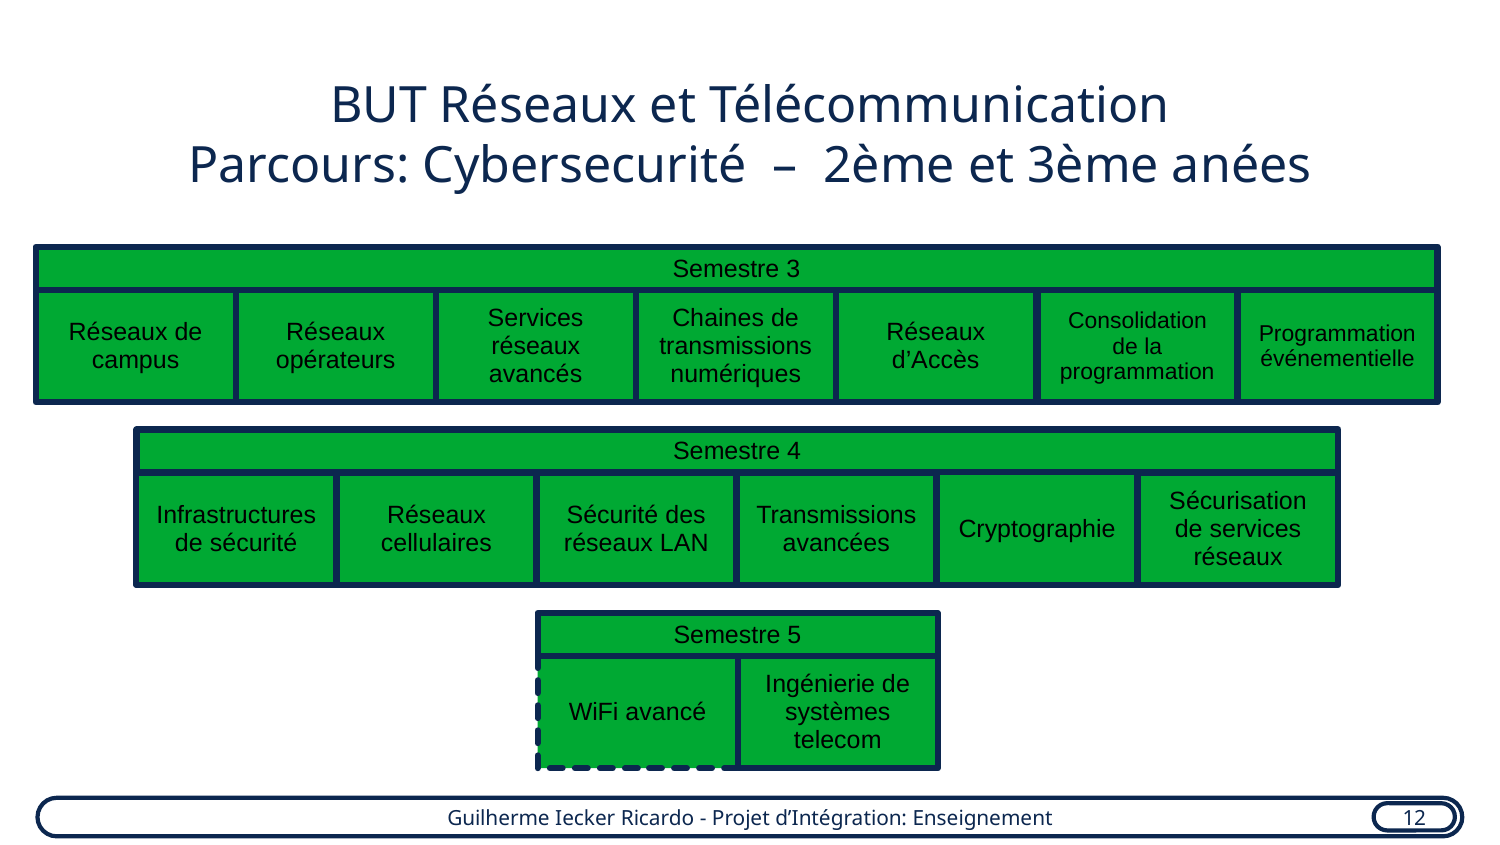

# BUT Réseaux et Télécommunication Parcours: Cybersecurité – 2ème et 3ème anées
Semestre 3
Réseaux de campus
Réseaux opérateurs
Services réseaux avancés
Chaines de transmissions numériques
Réseaux d’Accès
Consolidation de la programmation
Programmation événementielle
Semestre 4
Infrastructuresde sécurité
Réseaux cellulaires
Sécurité des réseaux LAN
Transmissions avancées
Cryptographie
Sécurisation de services réseaux
Semestre 5
WiFi avancé
Ingénierie de systèmes telecom
Guilherme Iecker Ricardo - Projet d’Intégration: Enseignement
12